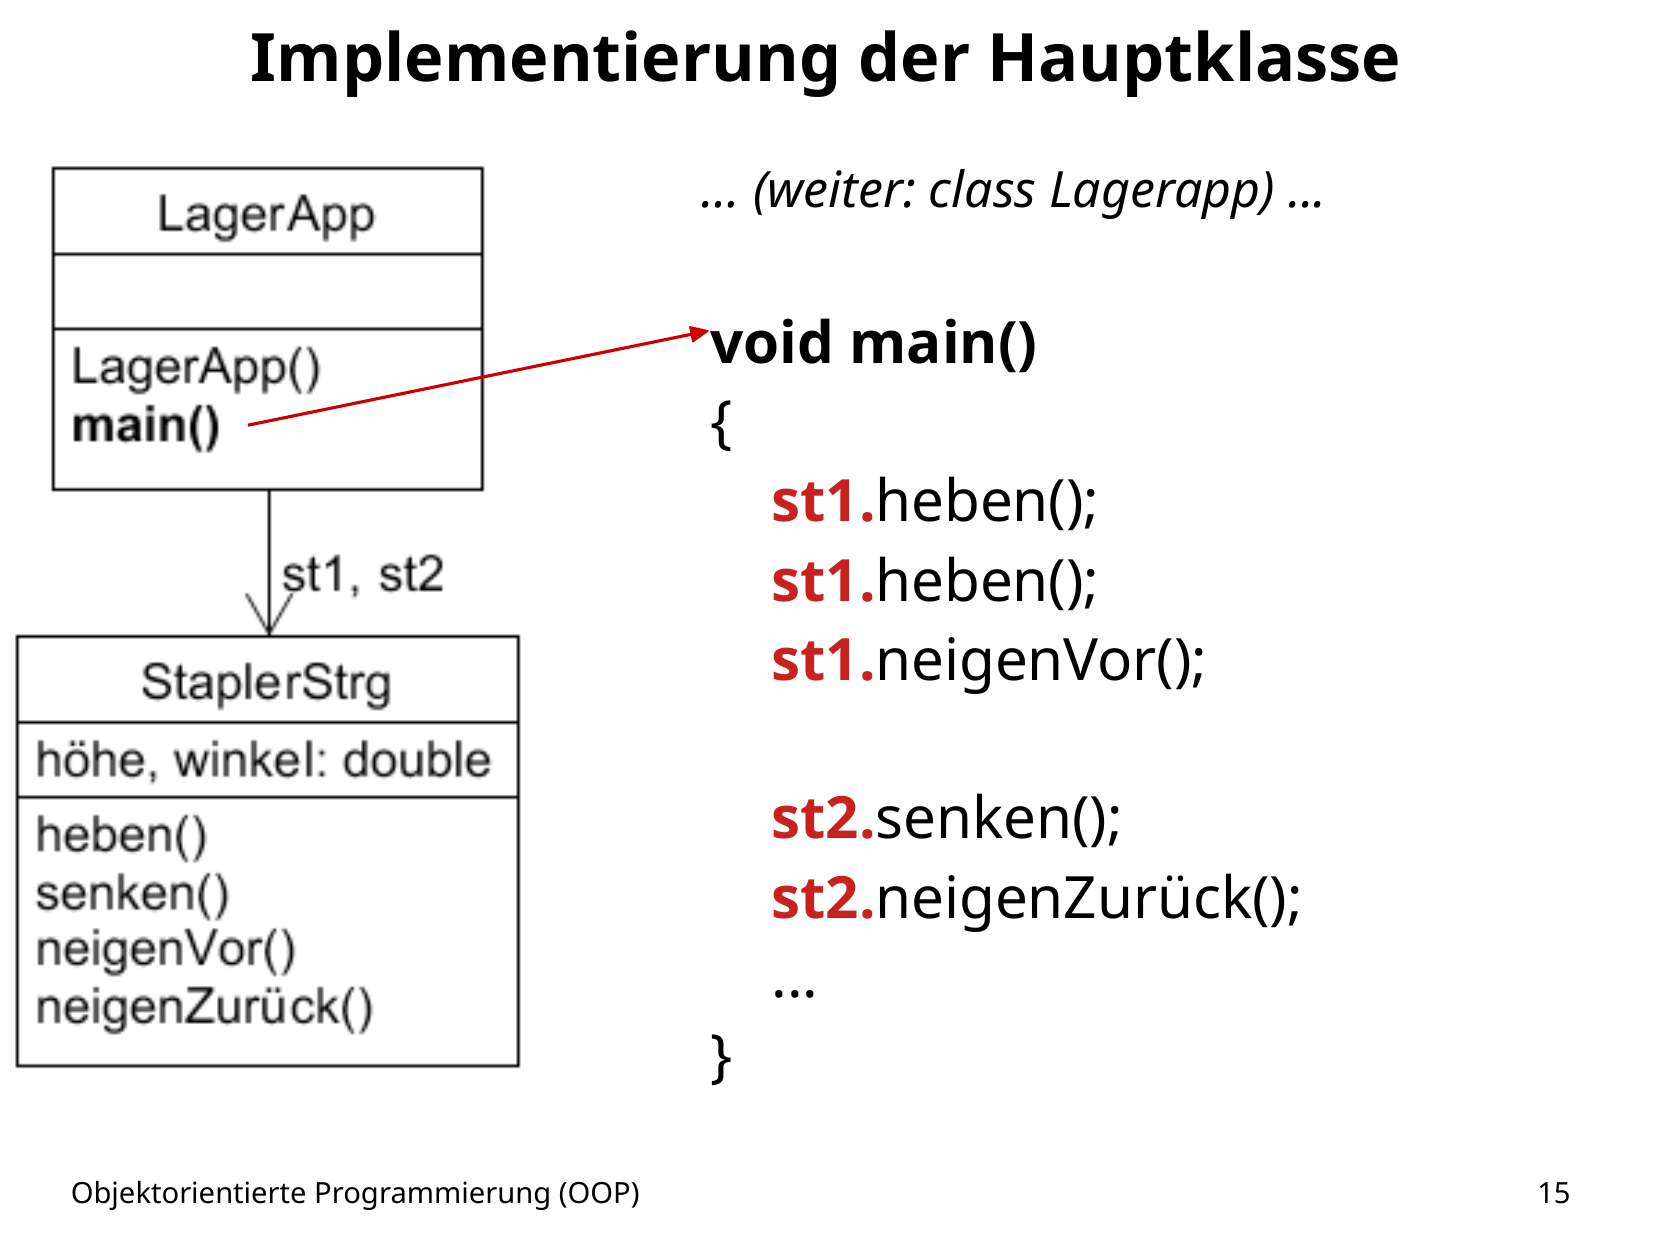

# Implementierung der Hauptklasse
 … (weiter: class Lagerapp) ...
 void main()
 {
 st1.heben();
 st1.heben();
 st1.neigenVor();
 st2.senken();
 st2.neigenZurück();
 ...
 }
Objektorientierte Programmierung (OOP)
15